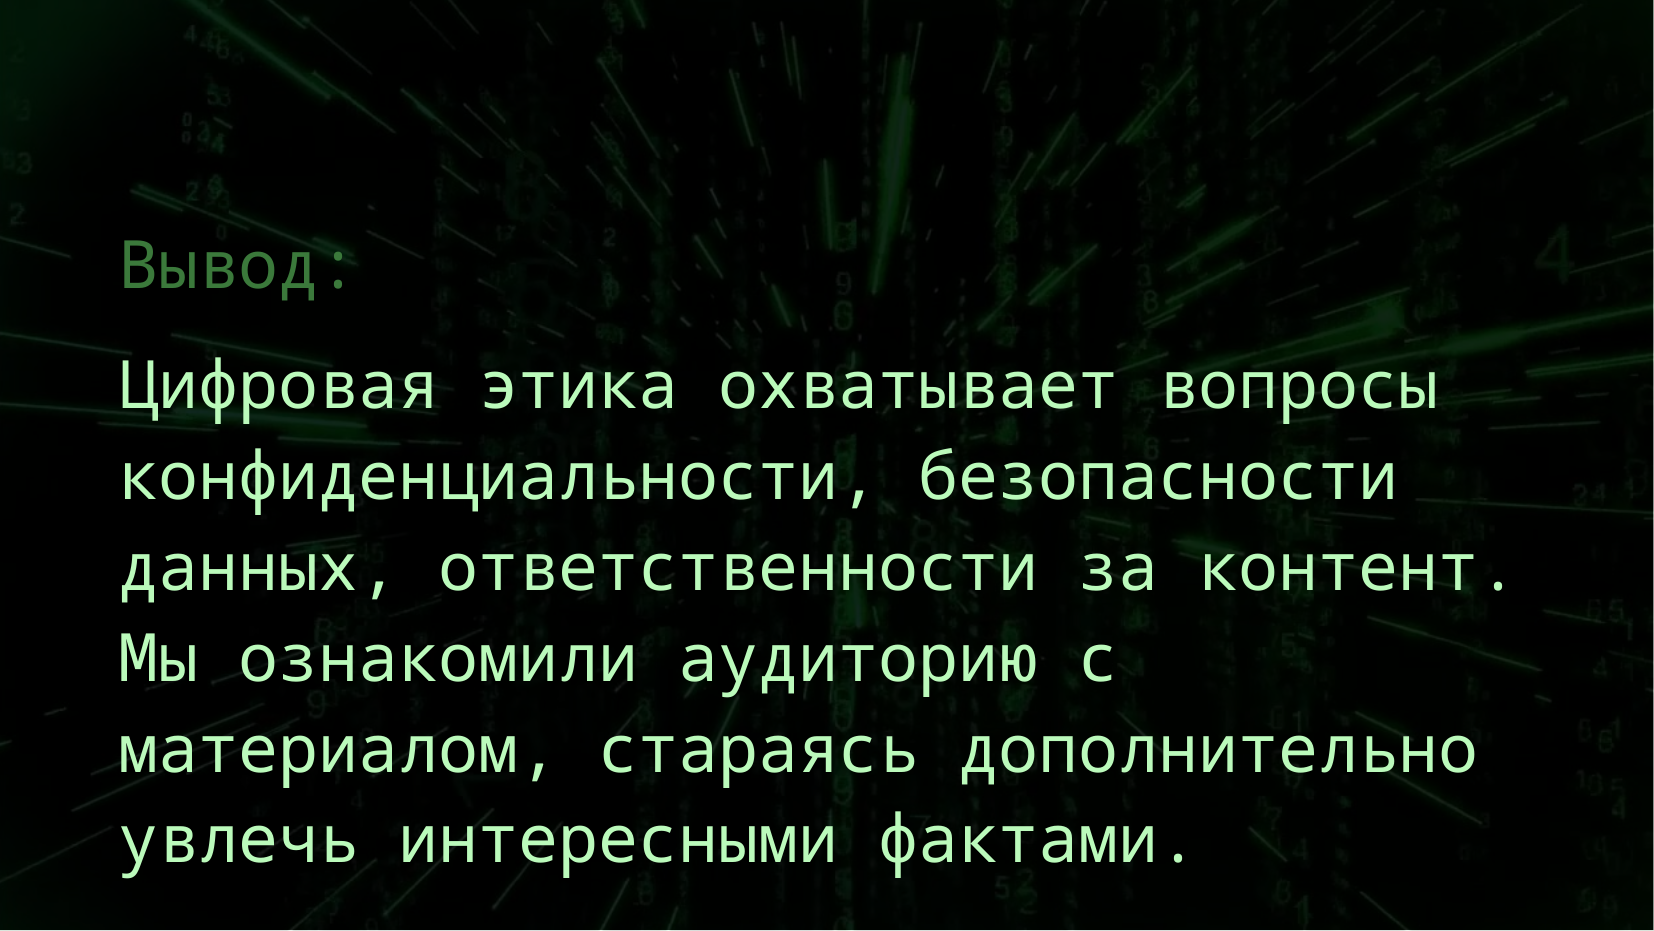

# Вывод:
Цифровая этика охватывает вопросы конфиденциальности, безопасности данных, ответственности за контент. Мы ознакомили аудиторию с материалом, стараясь дополнительно увлечь интересными фактами.